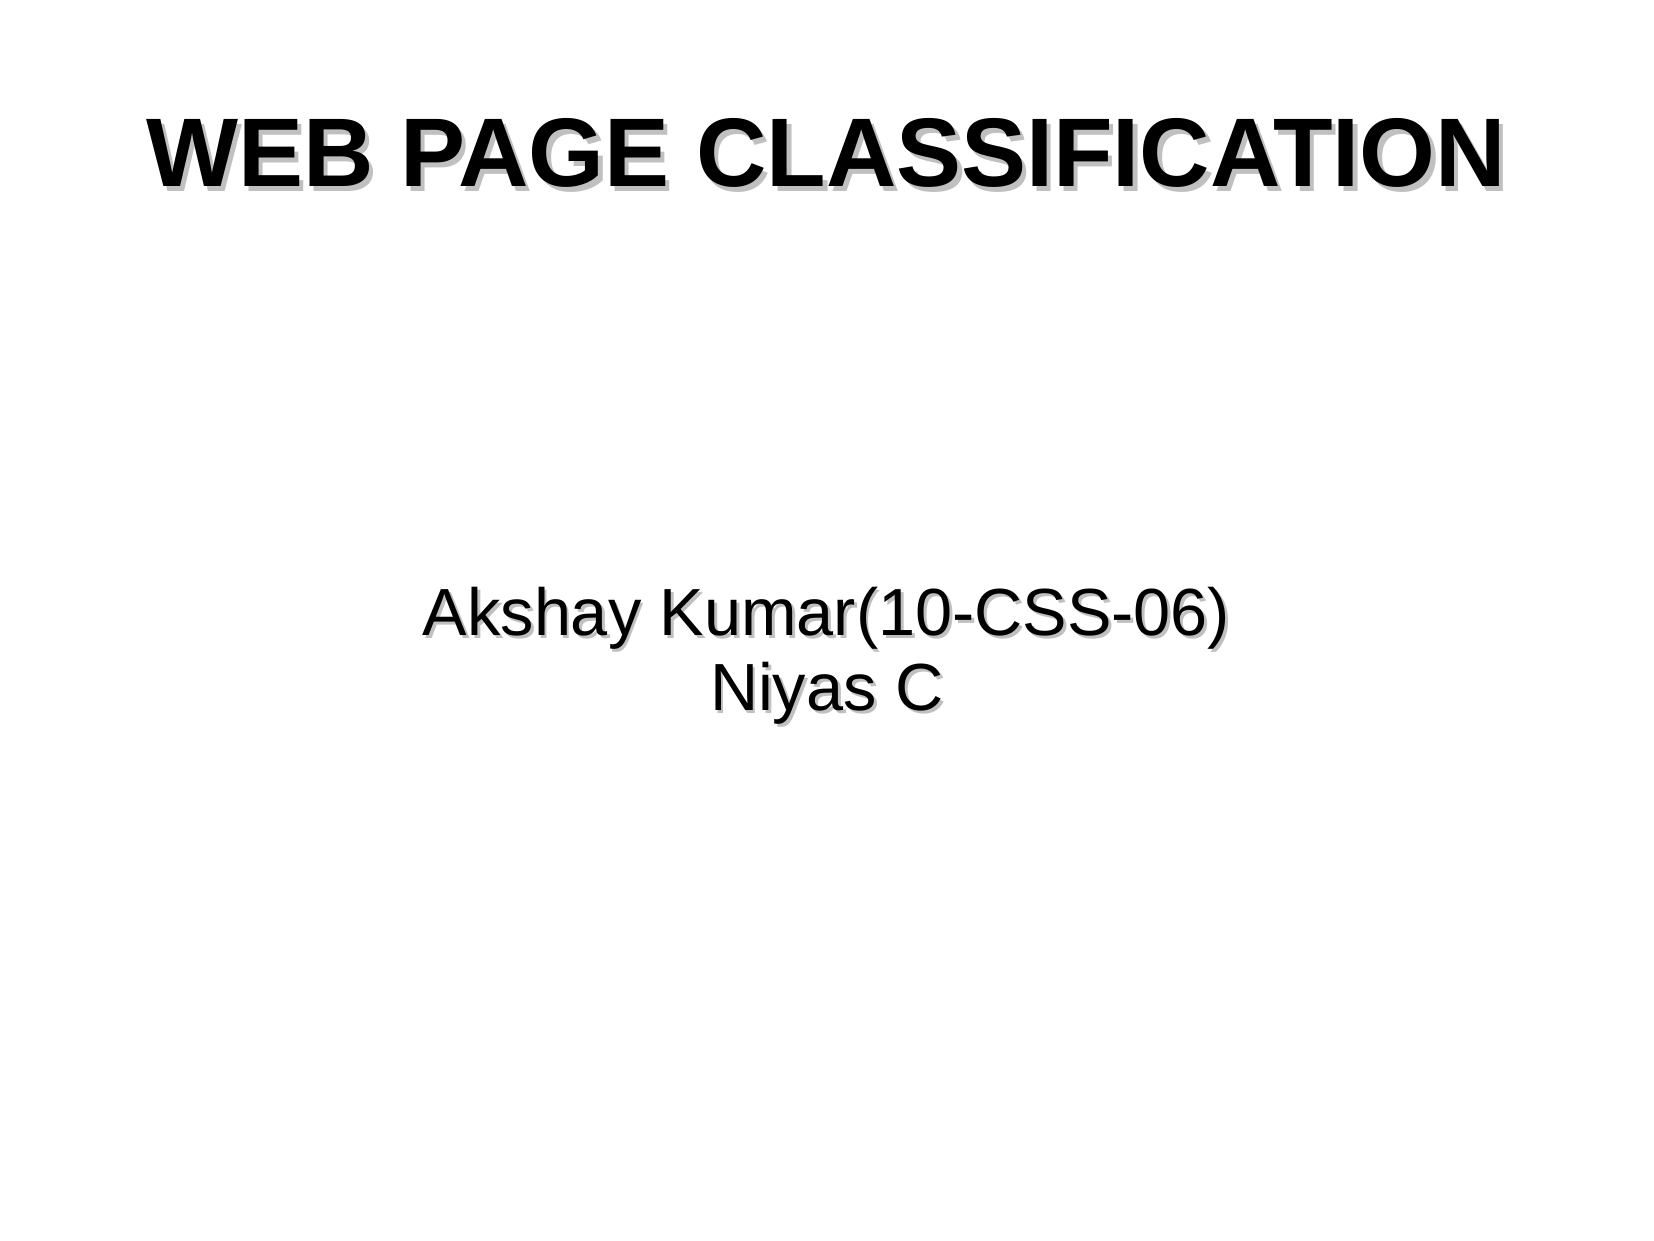

# WEB PAGE CLASSIFICATION
Akshay Kumar(10-CSS-06)
Niyas C